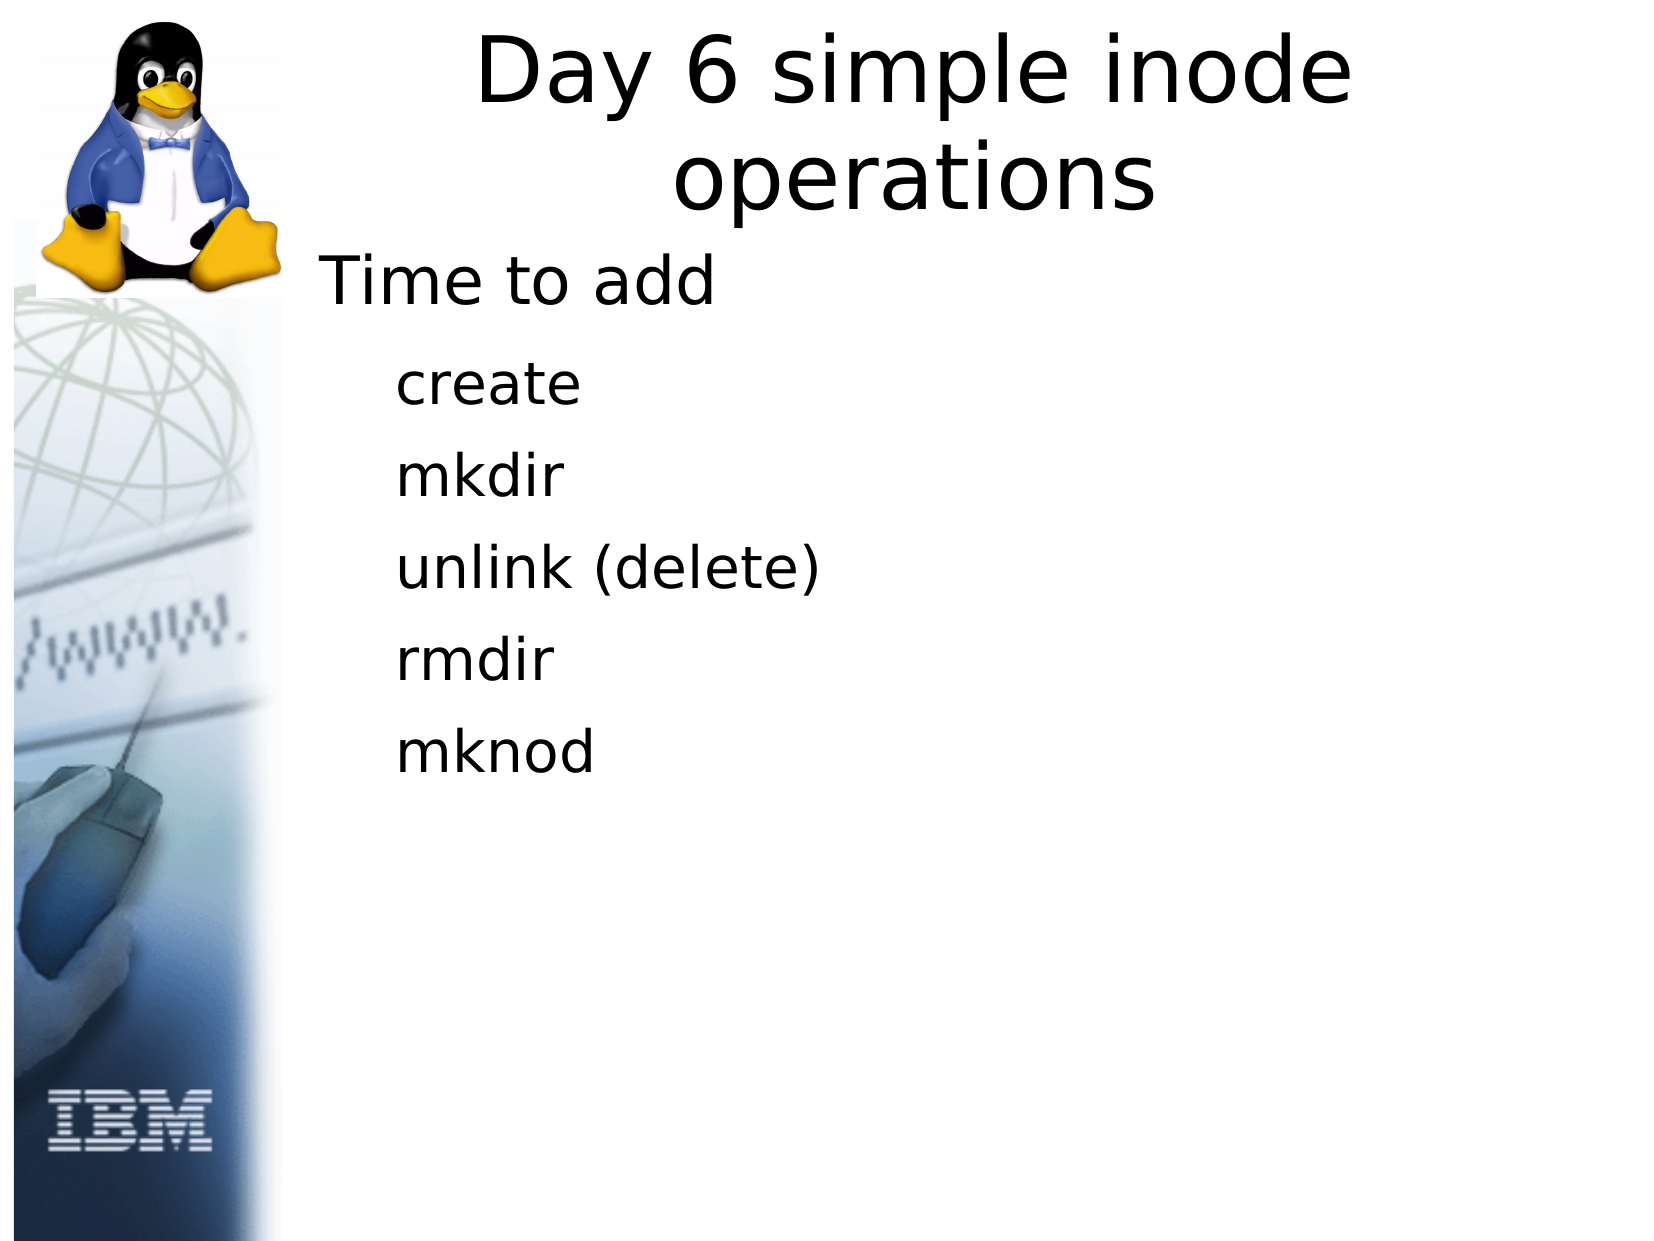

# Day 6 simple inode operations
Time to add
create
mkdir
unlink (delete)
rmdir
mknod